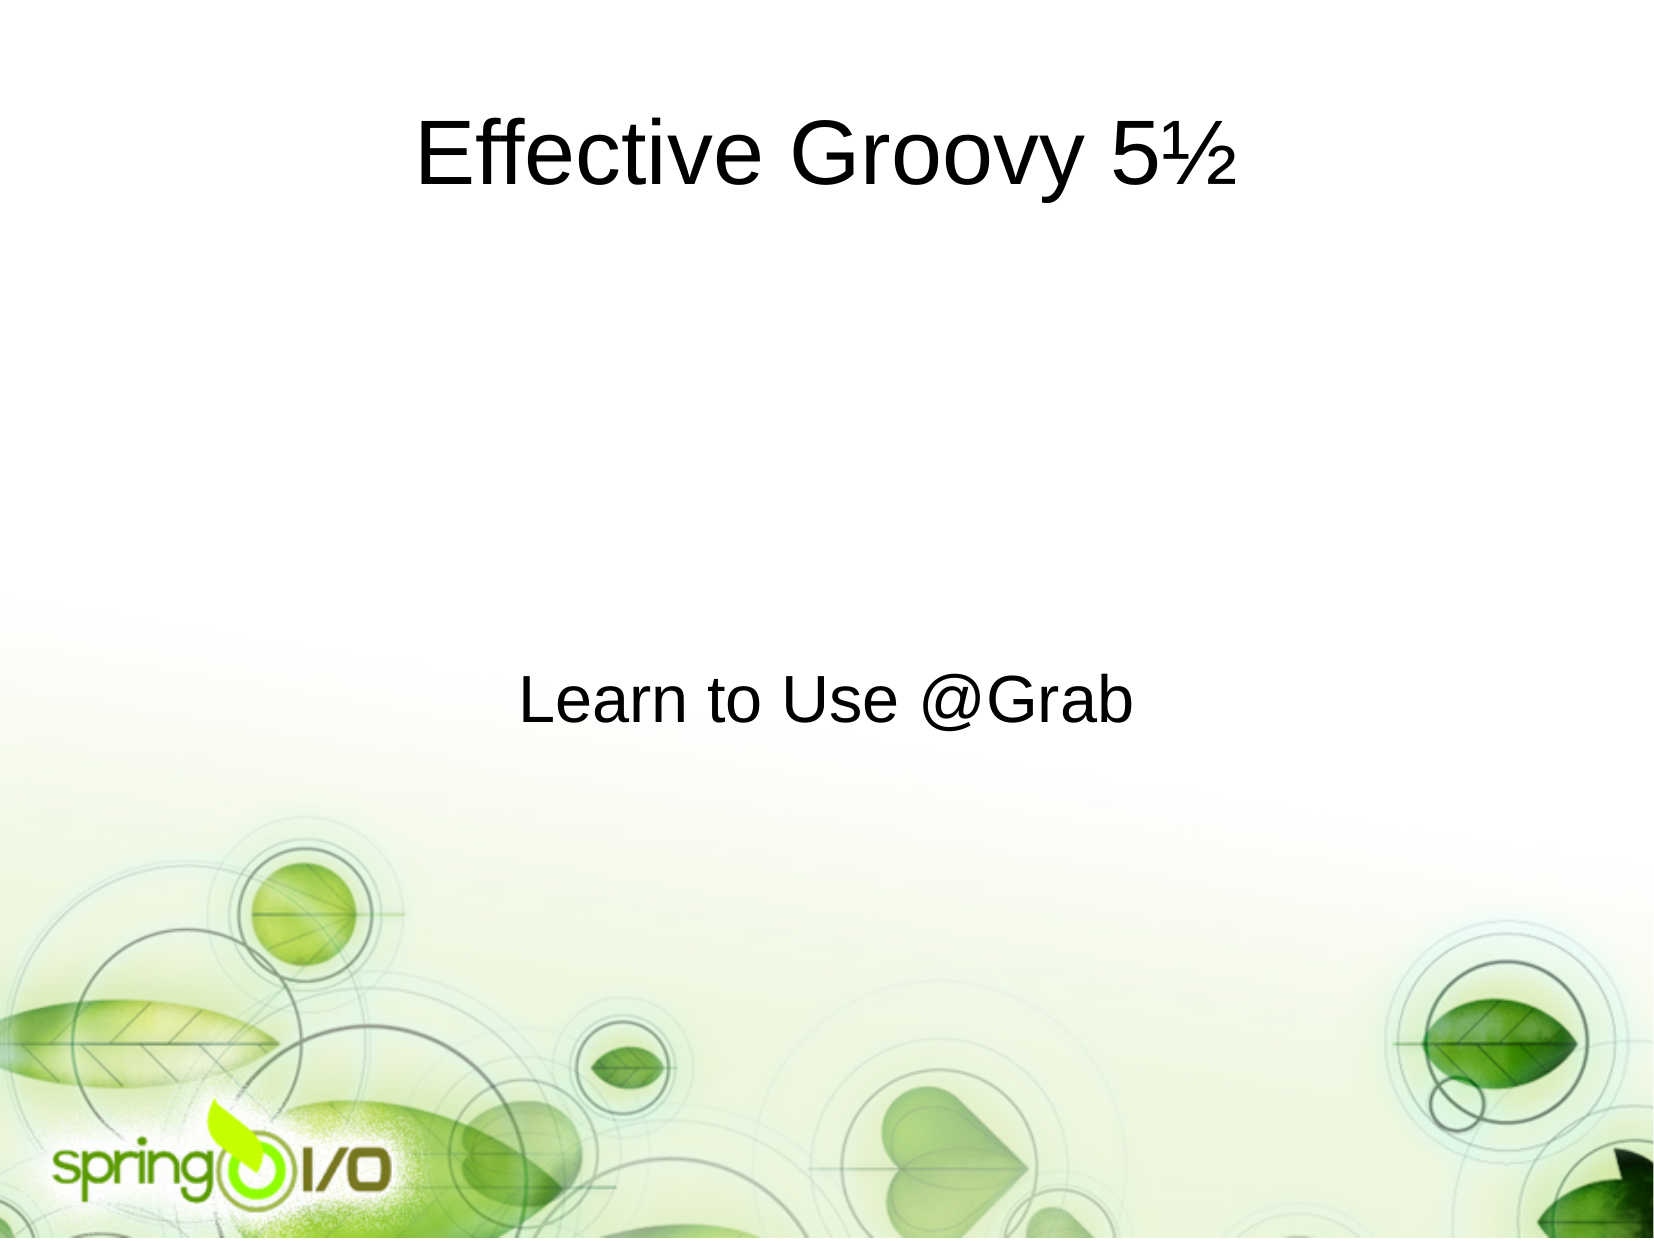

# Effective Groovy 5½
Learn to Use @Grab